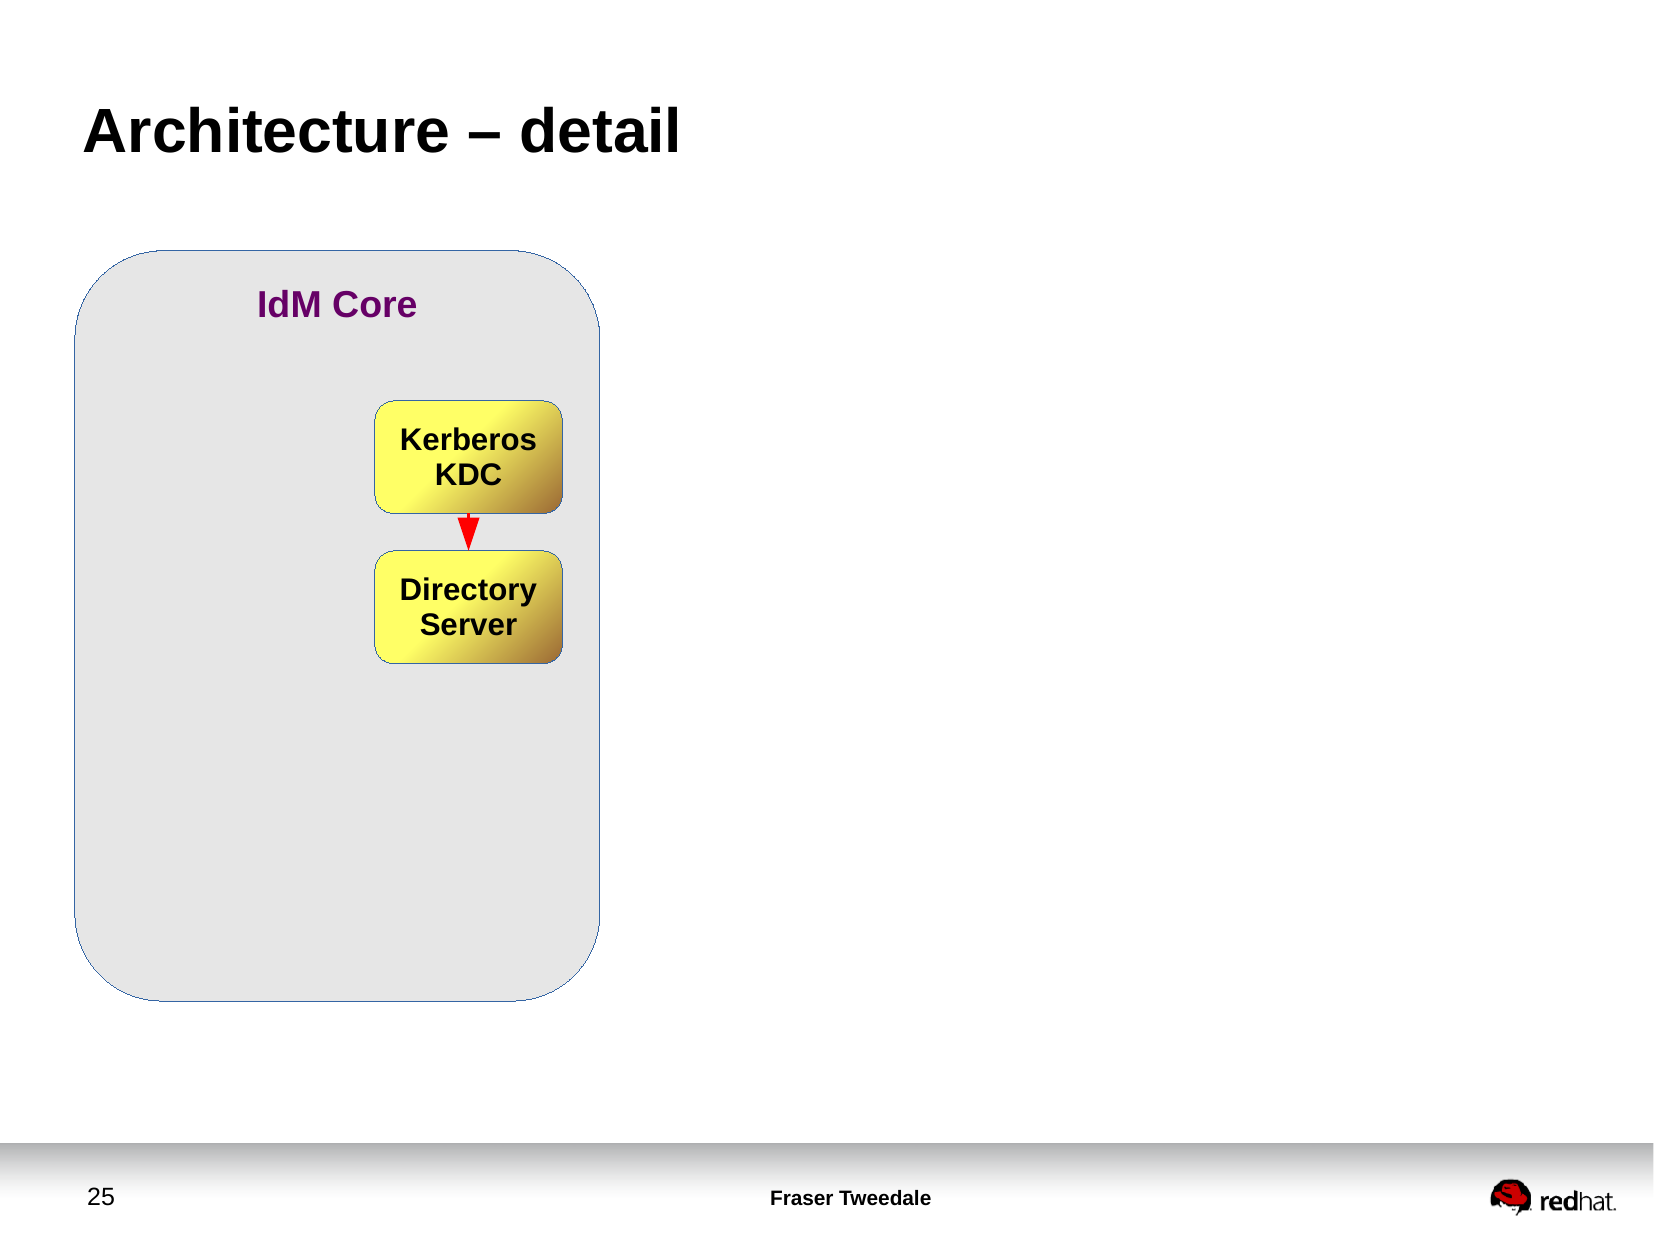

# Architecture – detail
IdM Core
Kerberos
KDC
Directory
Server